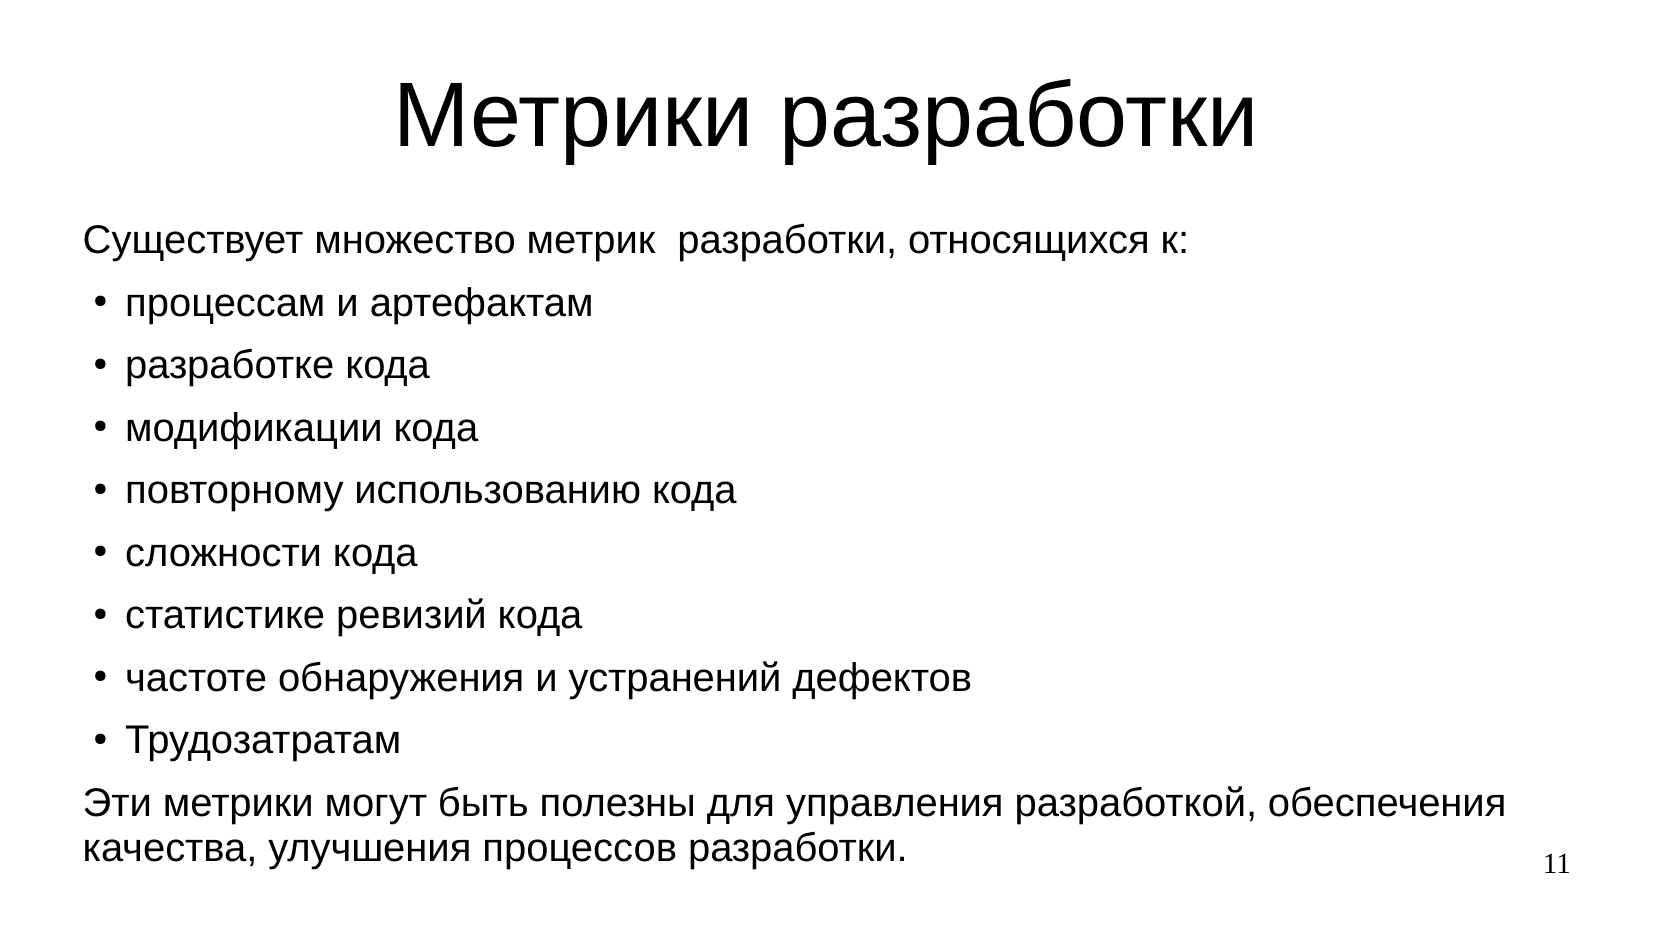

# Метрики разработки
Существует множество метрик разработки, относящихся к:
процессам и артефактам
разработке кода
модификации кода
повторному использованию кода
сложности кода
статистике ревизий кода
частоте обнаружения и устранений дефектов
Трудозатратам
Эти метрики могут быть полезны для управления разработкой, обеспечения качества, улучшения процессов разработки.
11